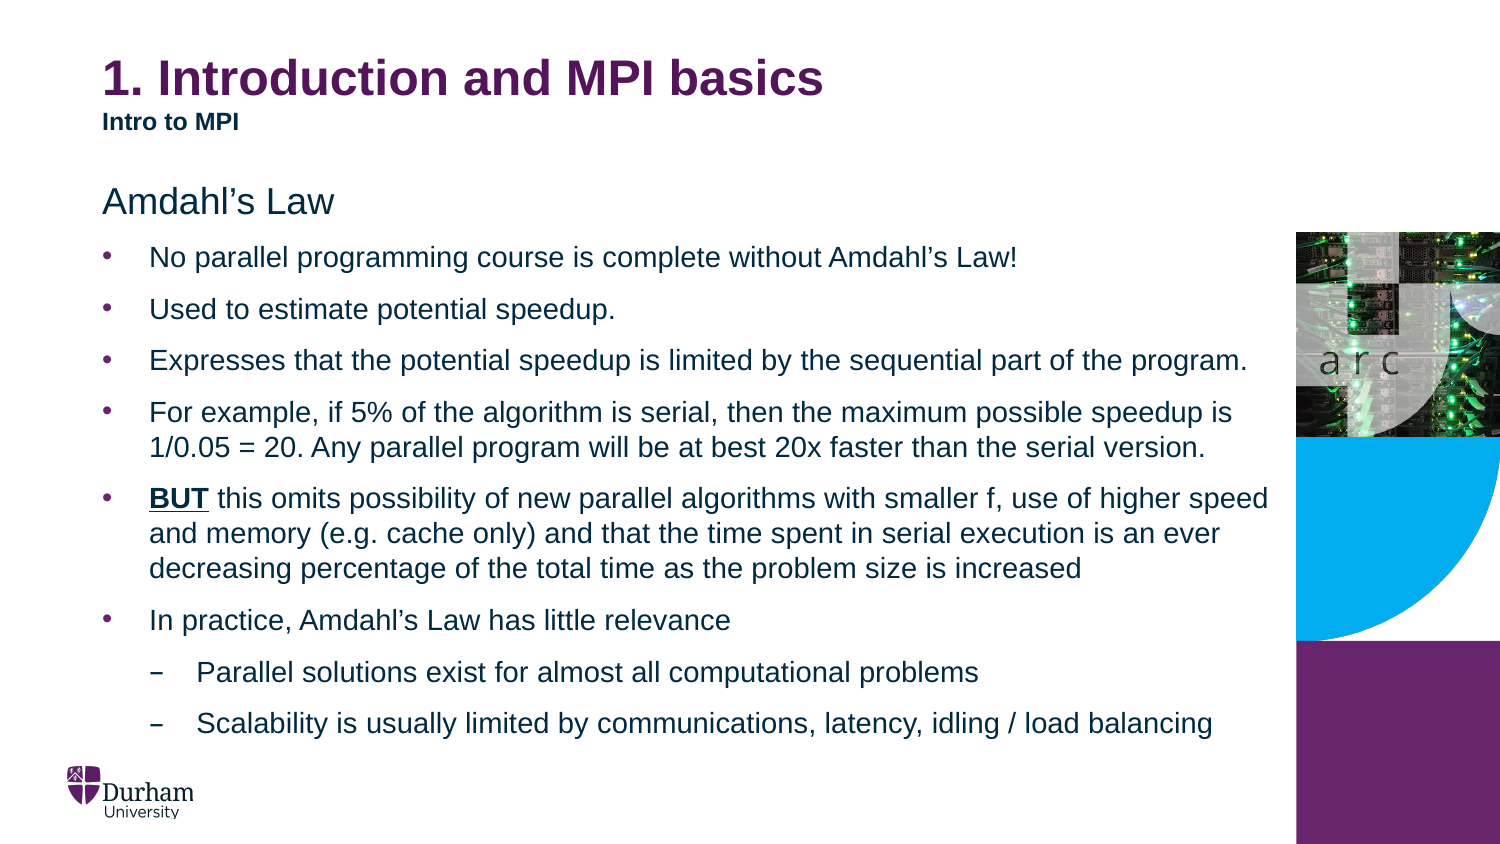

# 1. Introduction and MPI basics Intro to MPI
Amdahl’s Law
No parallel programming course is complete without Amdahl’s Law!
Used to estimate potential speedup.
Expresses that the potential speedup is limited by the sequential part of the program.
For example, if 5% of the algorithm is serial, then the maximum possible speedup is 1/0.05 = 20. Any parallel program will be at best 20x faster than the serial version.
BUT this omits possibility of new parallel algorithms with smaller f, use of higher speed and memory (e.g. cache only) and that the time spent in serial execution is an ever decreasing percentage of the total time as the problem size is increased
In practice, Amdahl’s Law has little relevance
Parallel solutions exist for almost all computational problems
Scalability is usually limited by communications, latency, idling / load balancing